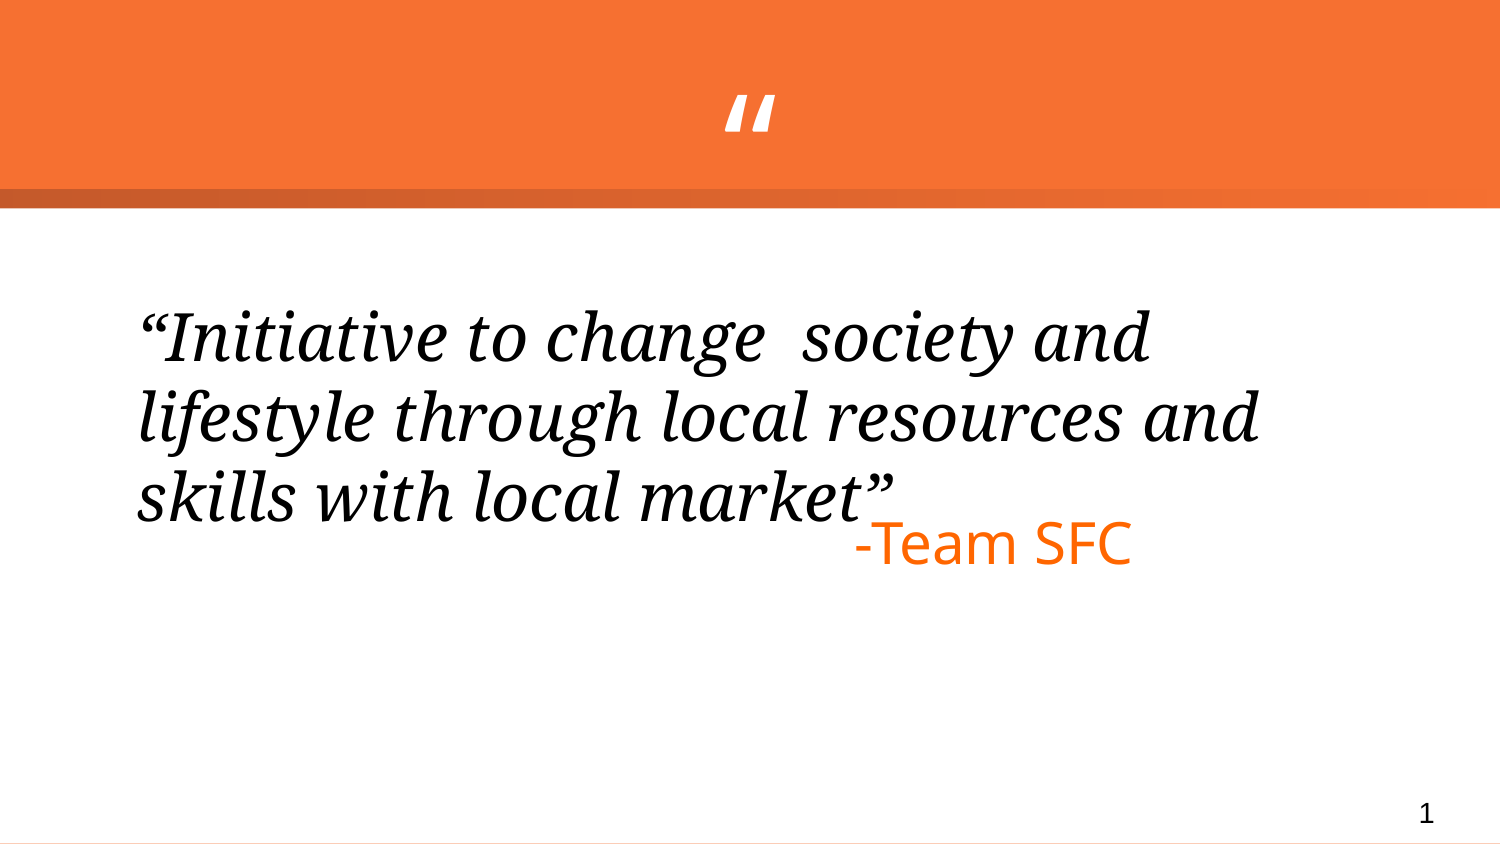

# “Initiative to change society and lifestyle through local resources and skills with local market”
-Team SFC